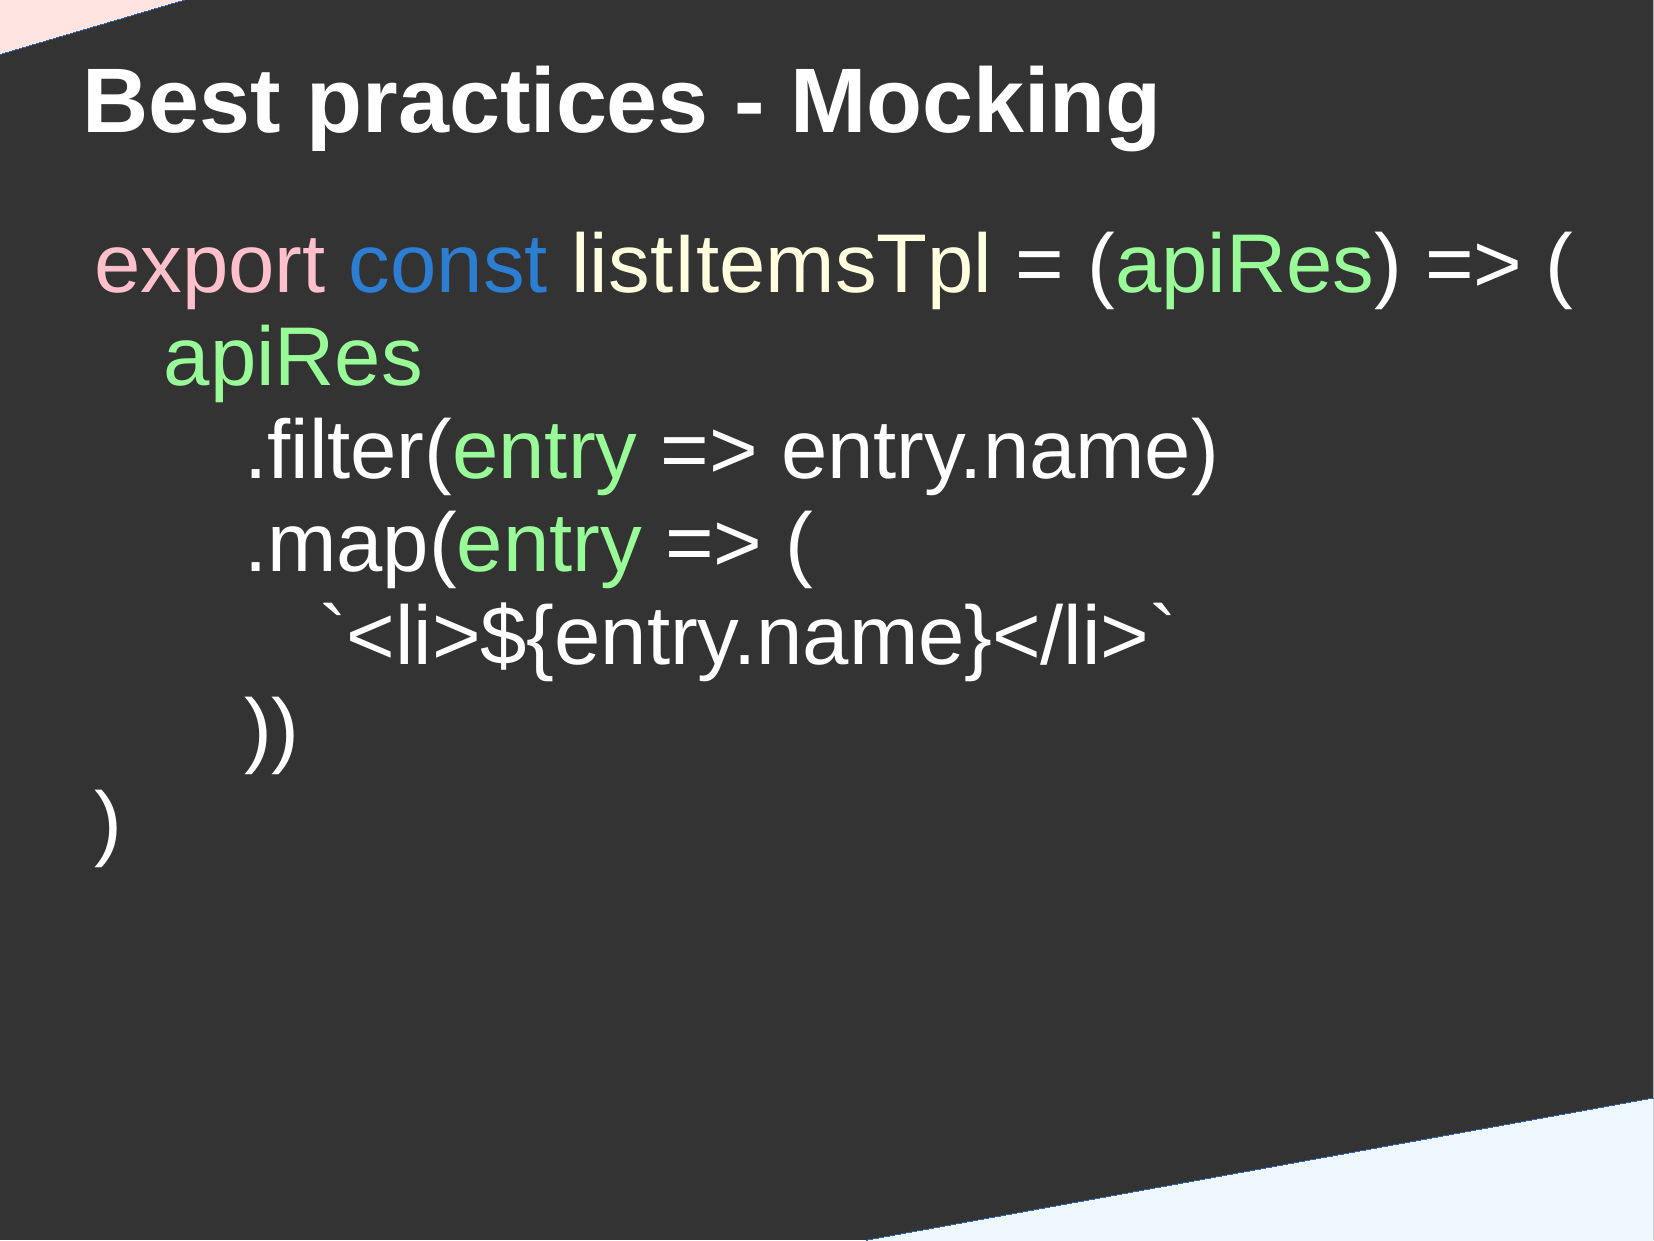

# Best practices - Mocking
export const listItemsTpl = (apiRes) => (
 apiRes
		.filter(entry => entry.name)
		.map(entry => (
			`<li>${entry.name}</li>`
		))
)